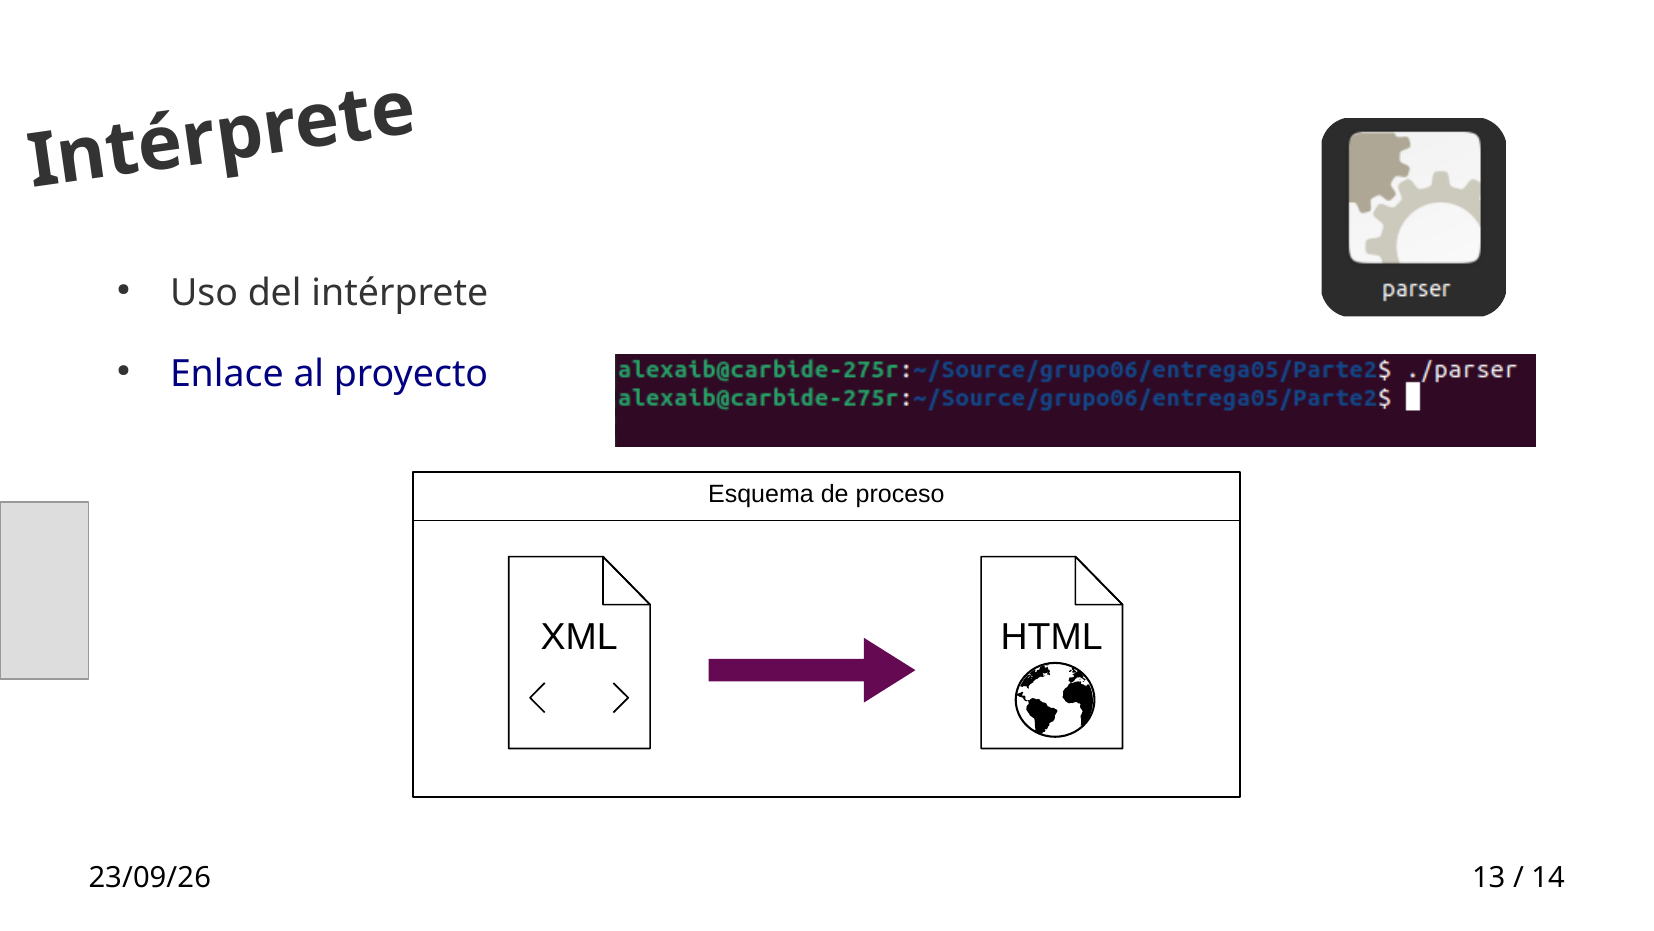

# Intérprete
Uso del intérprete
Enlace al proyecto
XML
HTML
Esquema de proceso
13